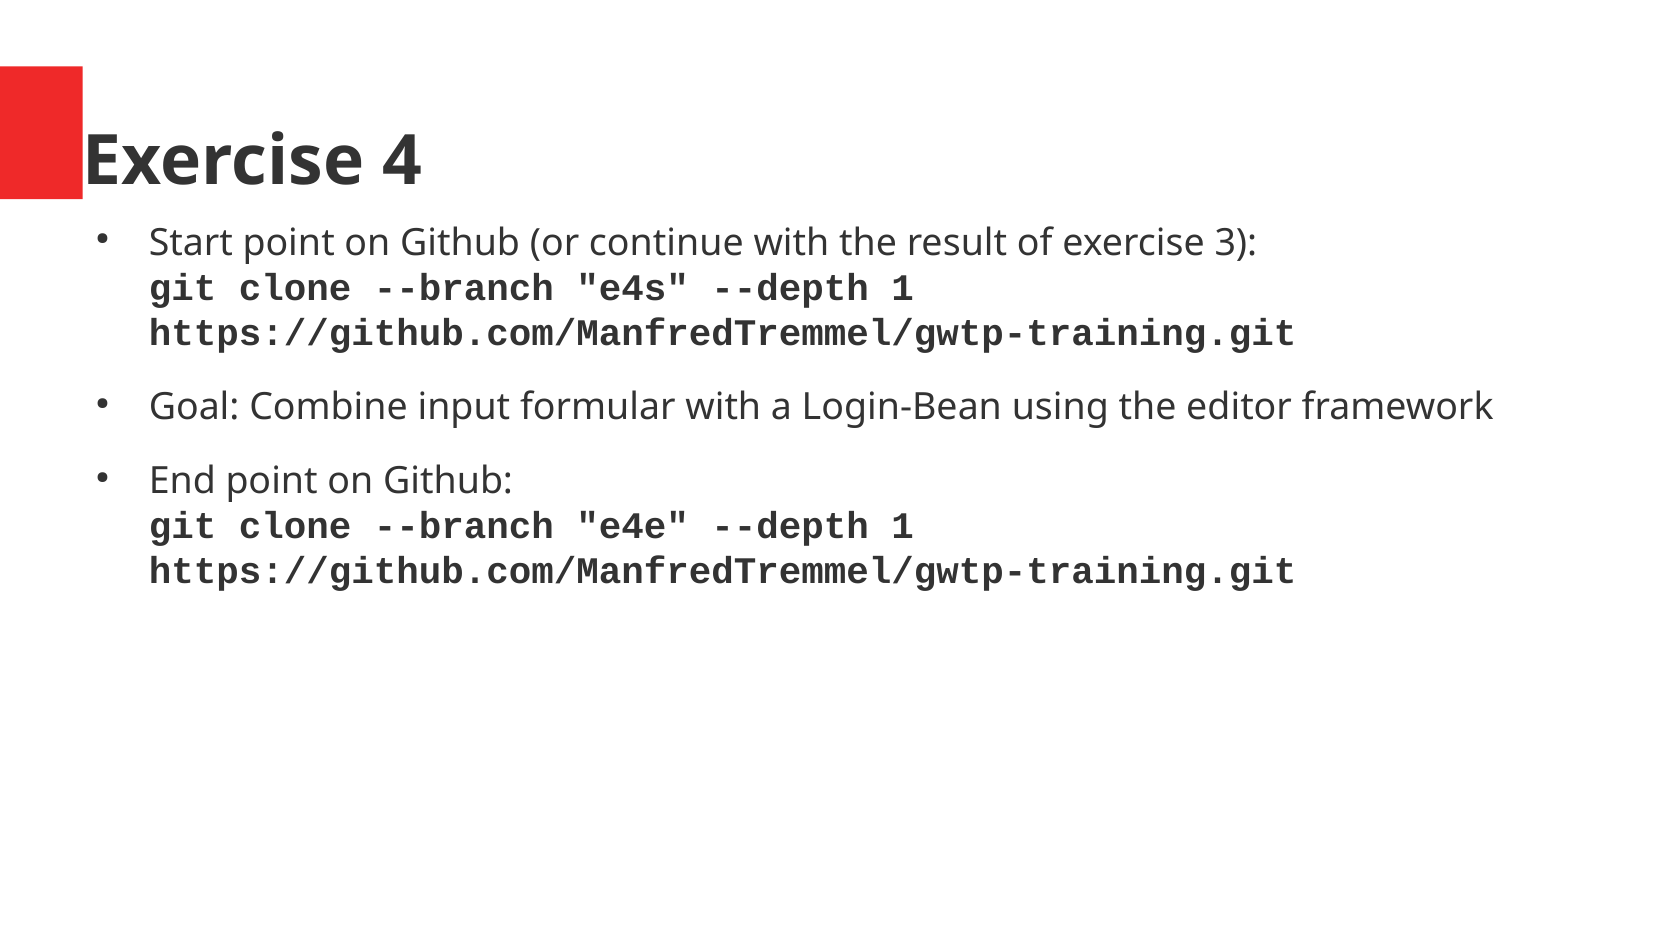

# Exercise 4
Start point on Github (or continue with the result of exercise 3):
git clone --branch "e4s" --depth 1 https://github.com/ManfredTremmel/gwtp-training.git
Goal: Combine input formular with a Login-Bean using the editor framework
End point on Github:
git clone --branch "e4e" --depth 1 https://github.com/ManfredTremmel/gwtp-training.git